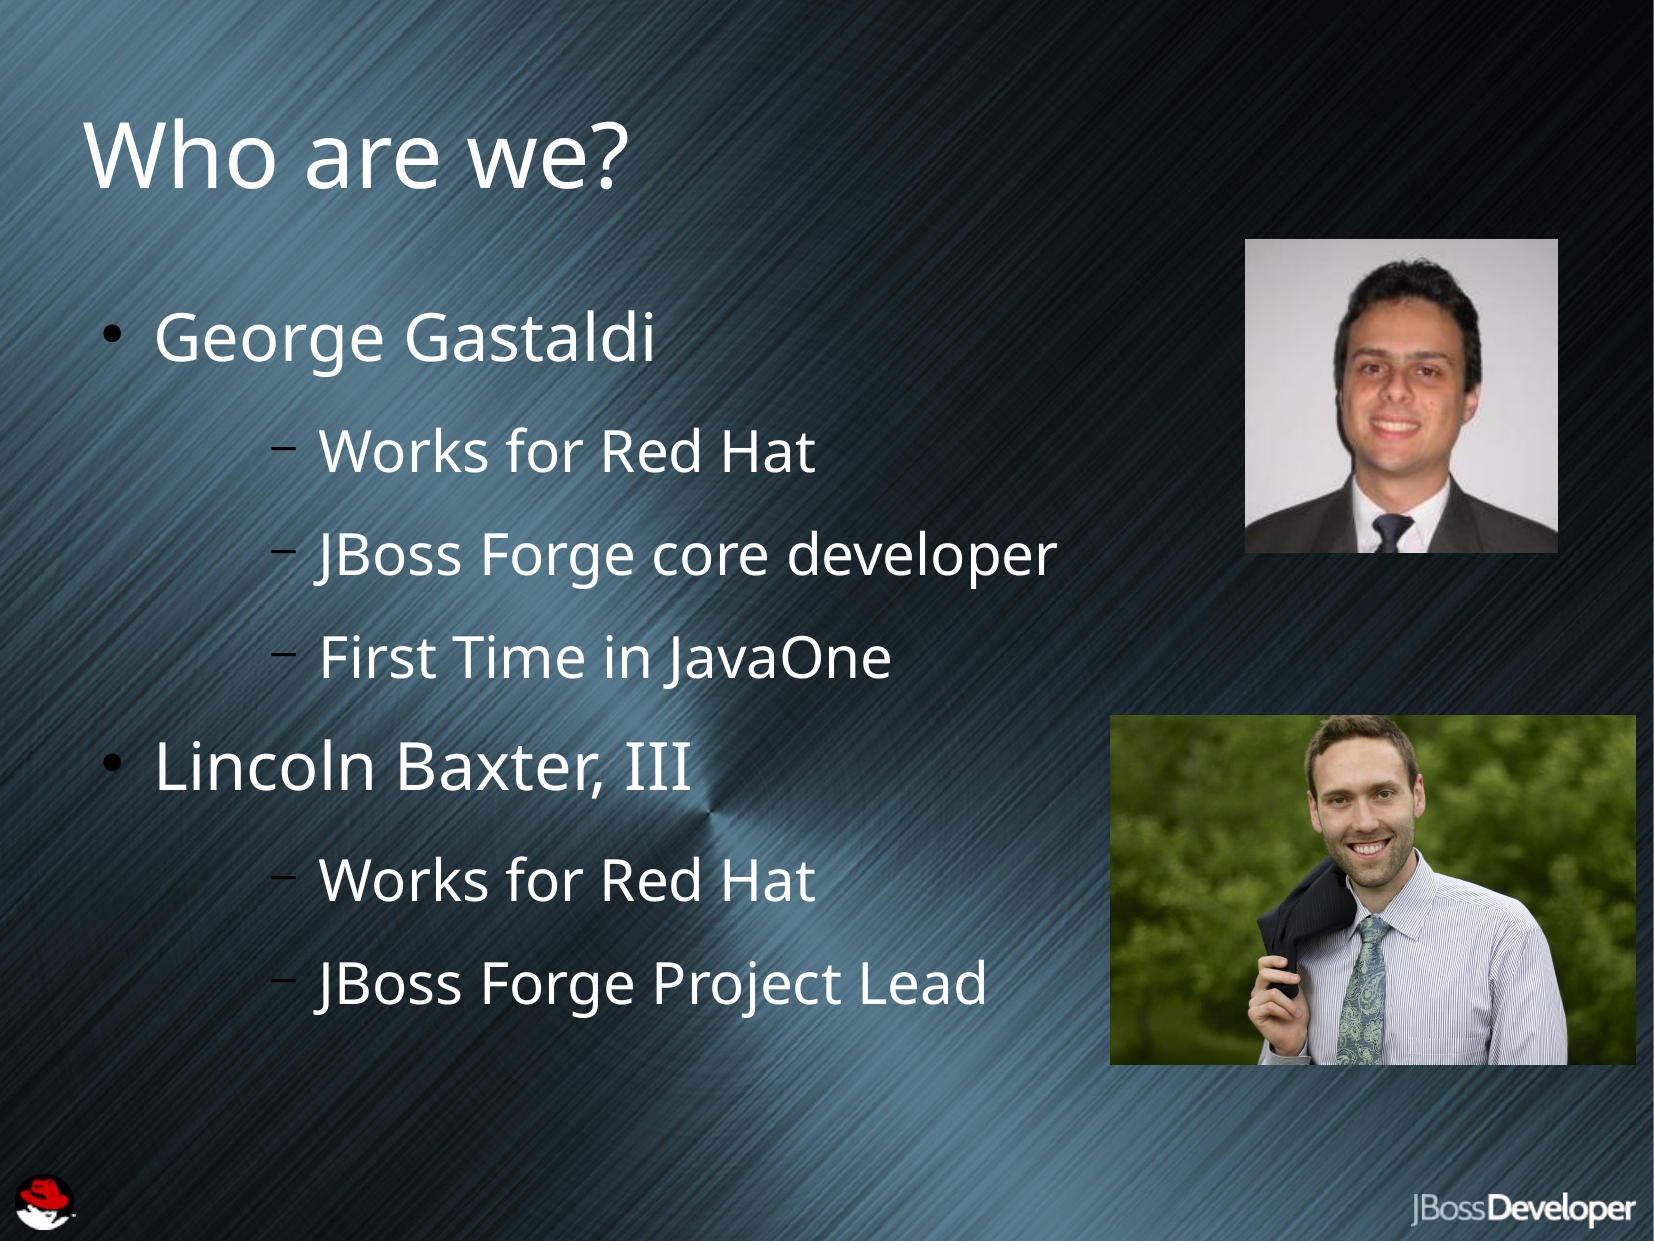

# Who are we?
George Gastaldi
Works for Red Hat
JBoss Forge core developer
First Time in JavaOne
Lincoln Baxter, III
Works for Red Hat
JBoss Forge Project Lead